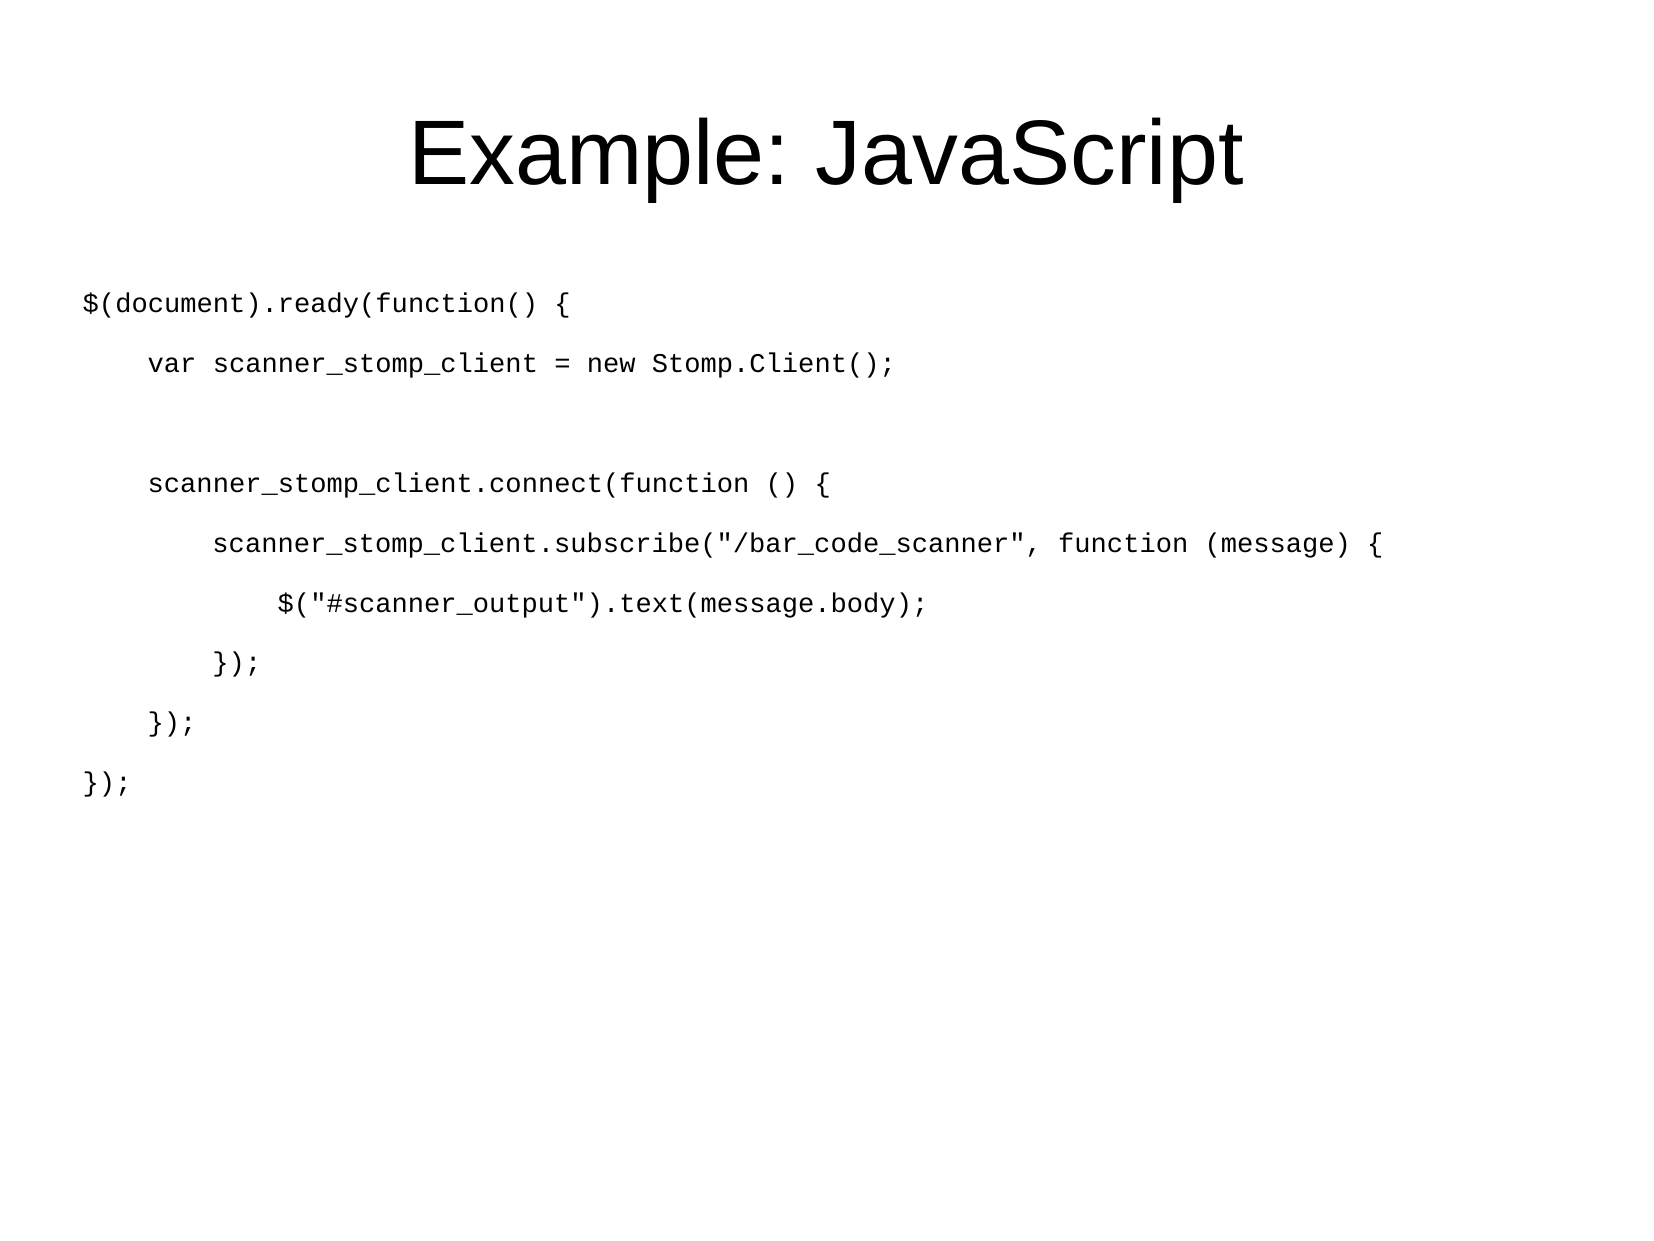

# Example: JavaScript
$(document).ready(function() {
 var scanner_stomp_client = new Stomp.Client();
 scanner_stomp_client.connect(function () {
 scanner_stomp_client.subscribe("/bar_code_scanner", function (message) {
 $("#scanner_output").text(message.body);
 });
 });
});